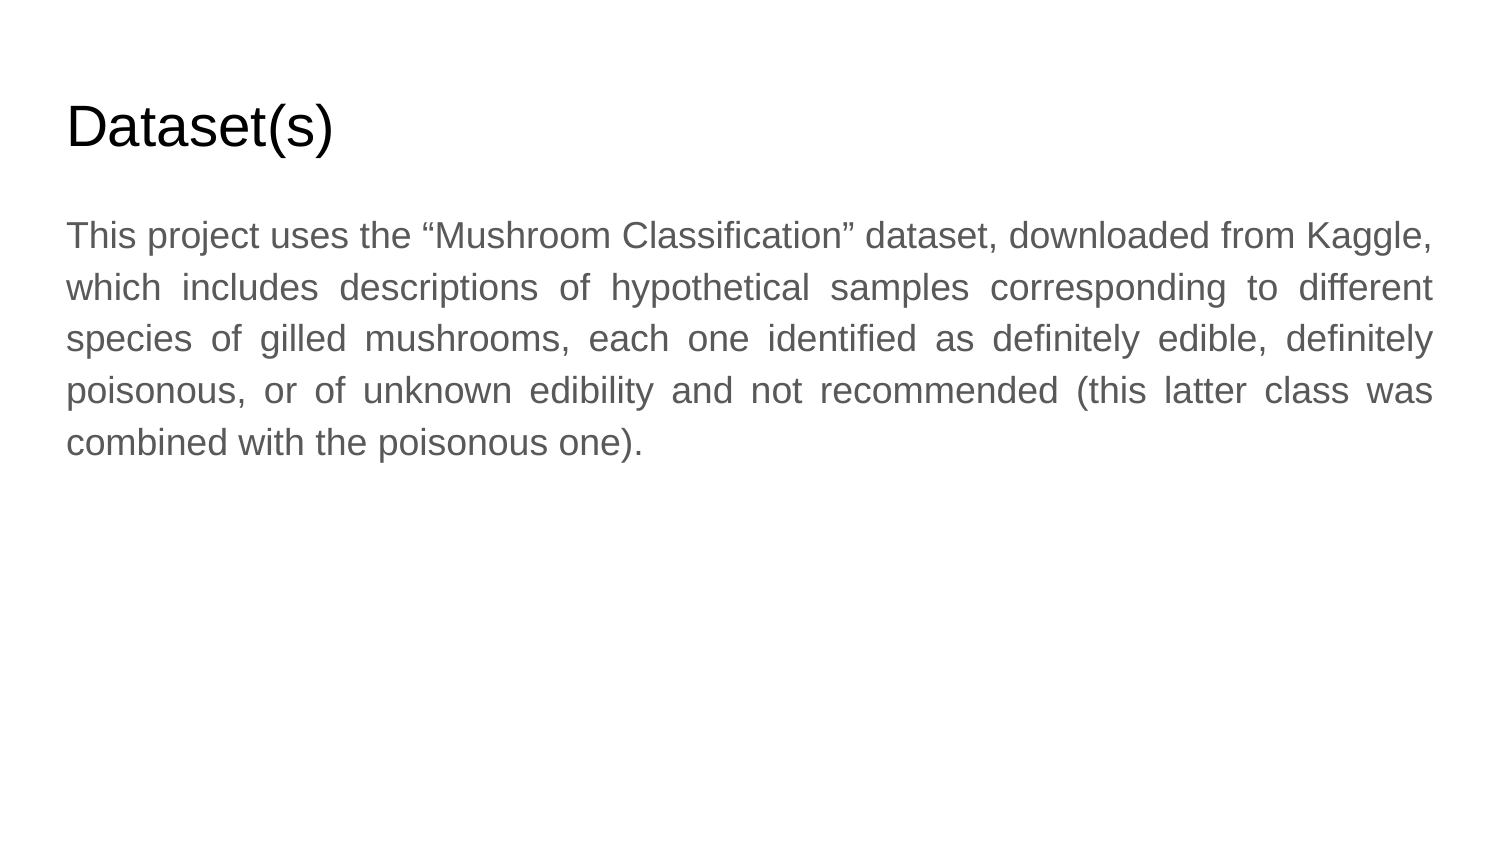

# Dataset(s)
This project uses the “Mushroom Classification” dataset, downloaded from Kaggle, which includes descriptions of hypothetical samples corresponding to different species of gilled mushrooms, each one identified as definitely edible, definitely poisonous, or of unknown edibility and not recommended (this latter class was combined with the poisonous one).